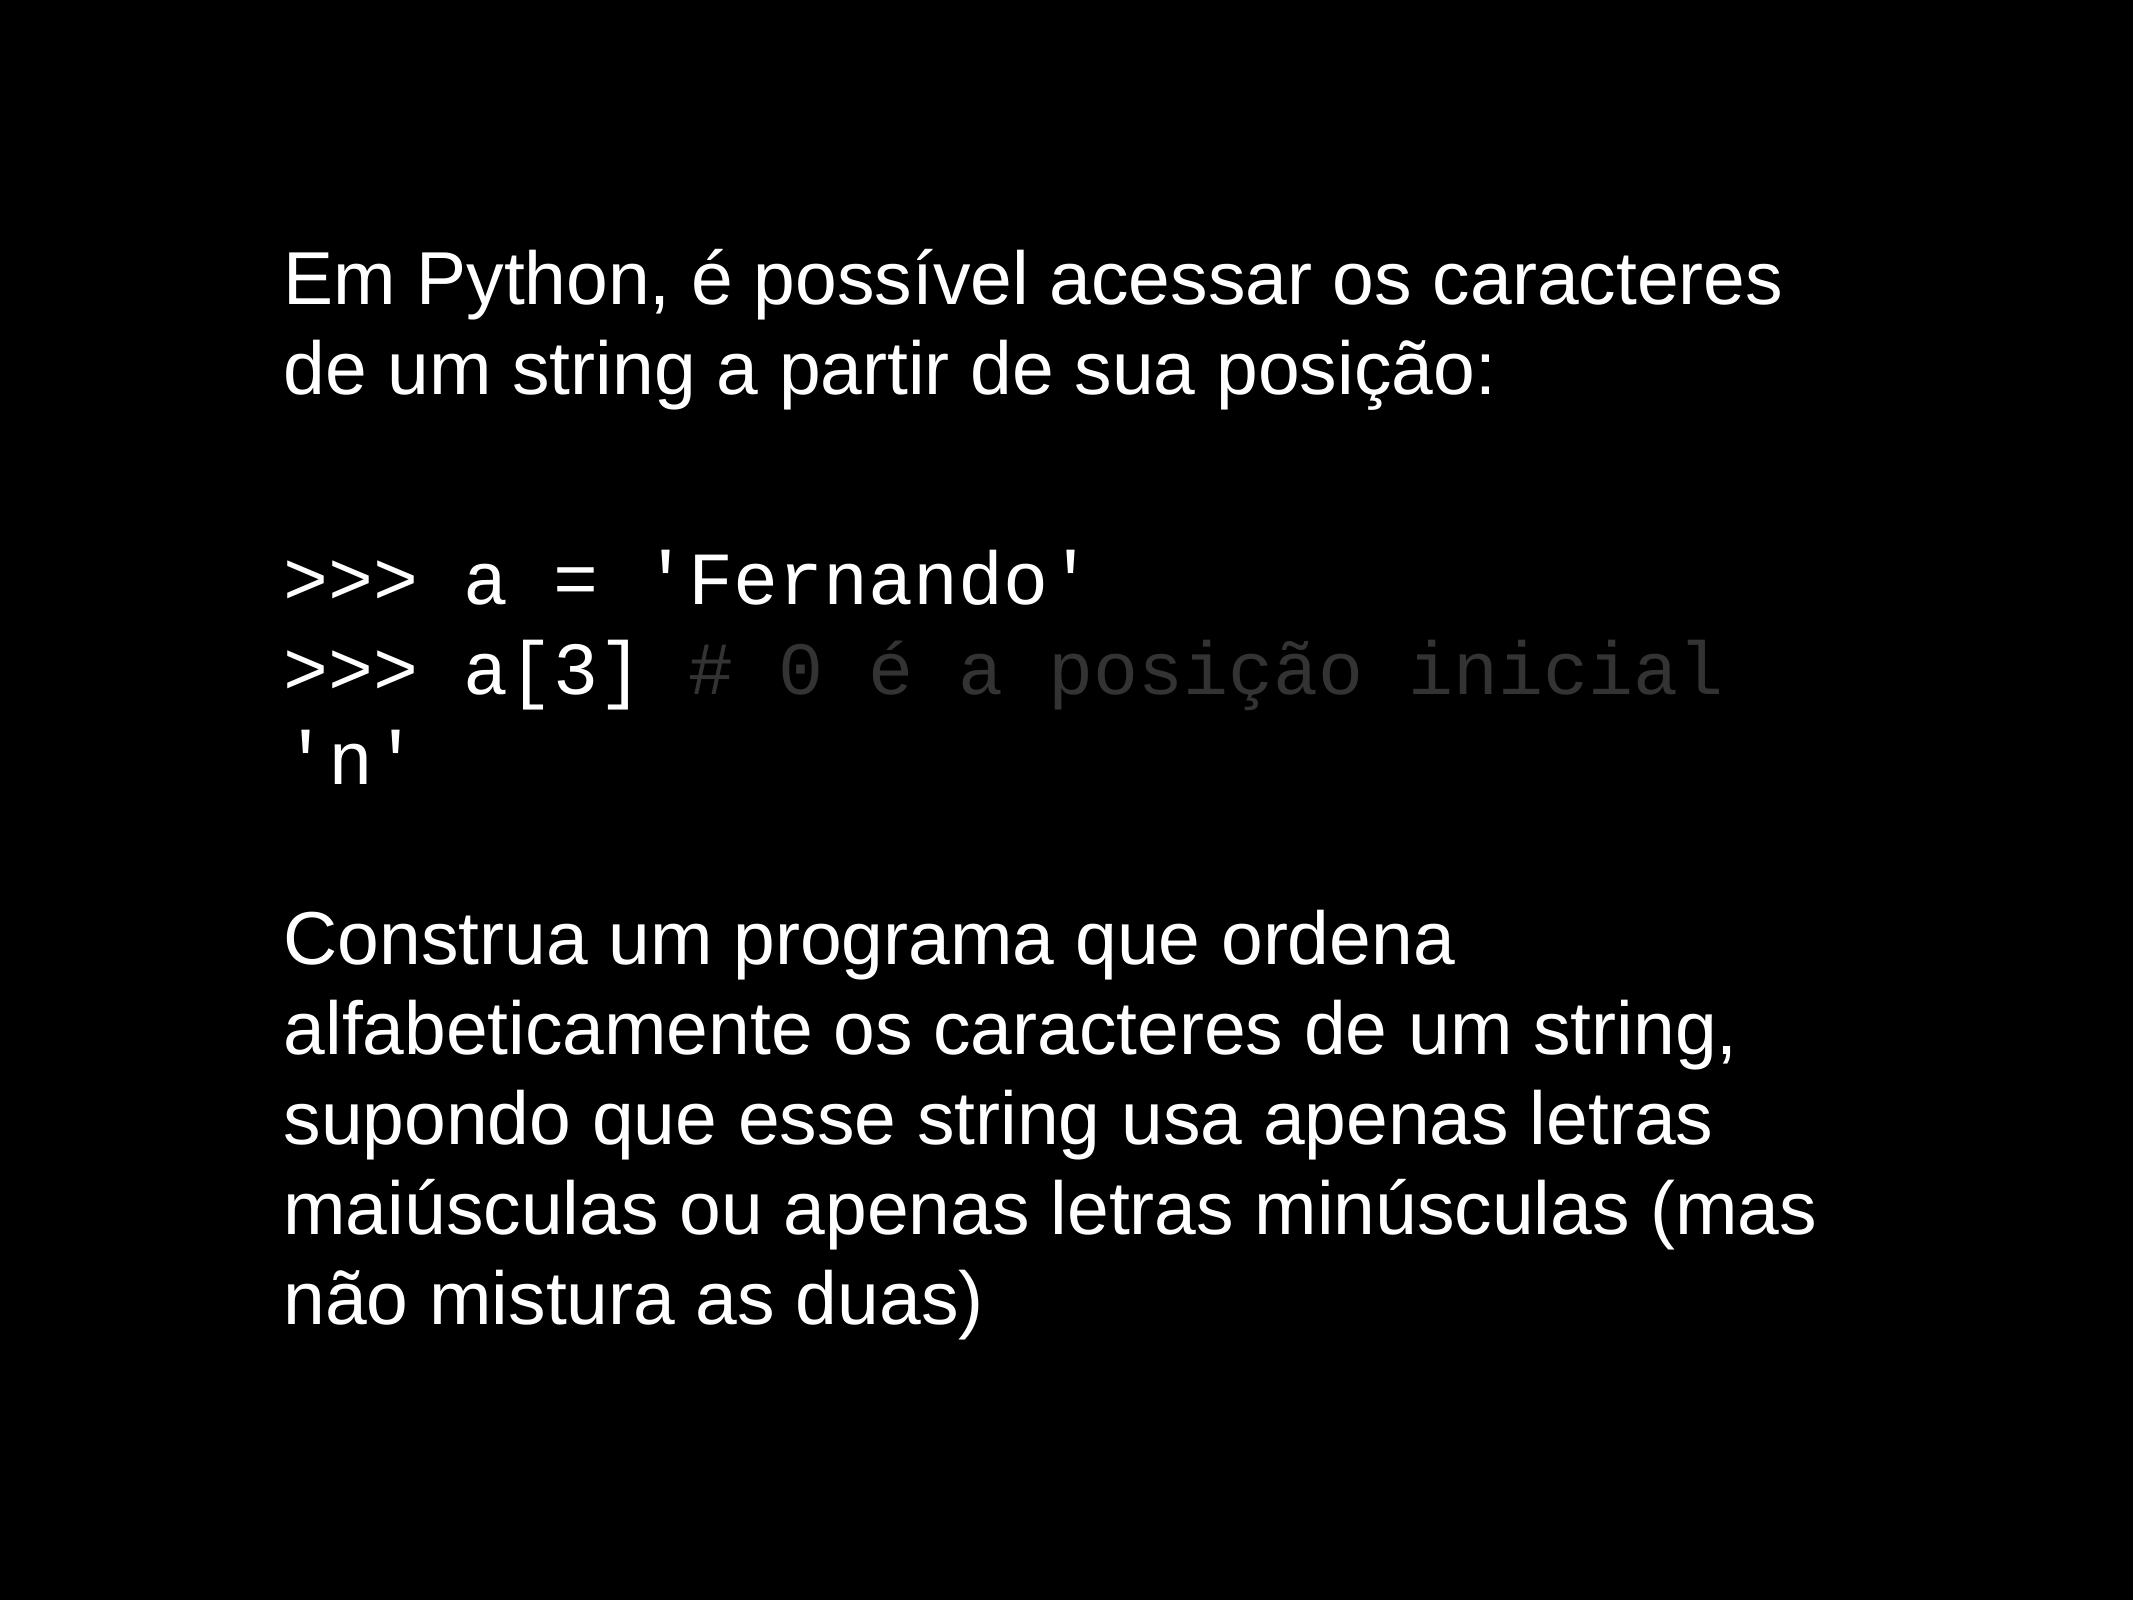

# Em Python, é possível acessar os caracteres de um string a partir de sua posição: >>> a = 'Fernando' >>> a[3] # 0 é a posição inicial 'n' Construa um programa que ordena alfabeticamente os caracteres de um string, supondo que esse string usa apenas letras maiúsculas ou apenas letras minúsculas (mas não mistura as duas)